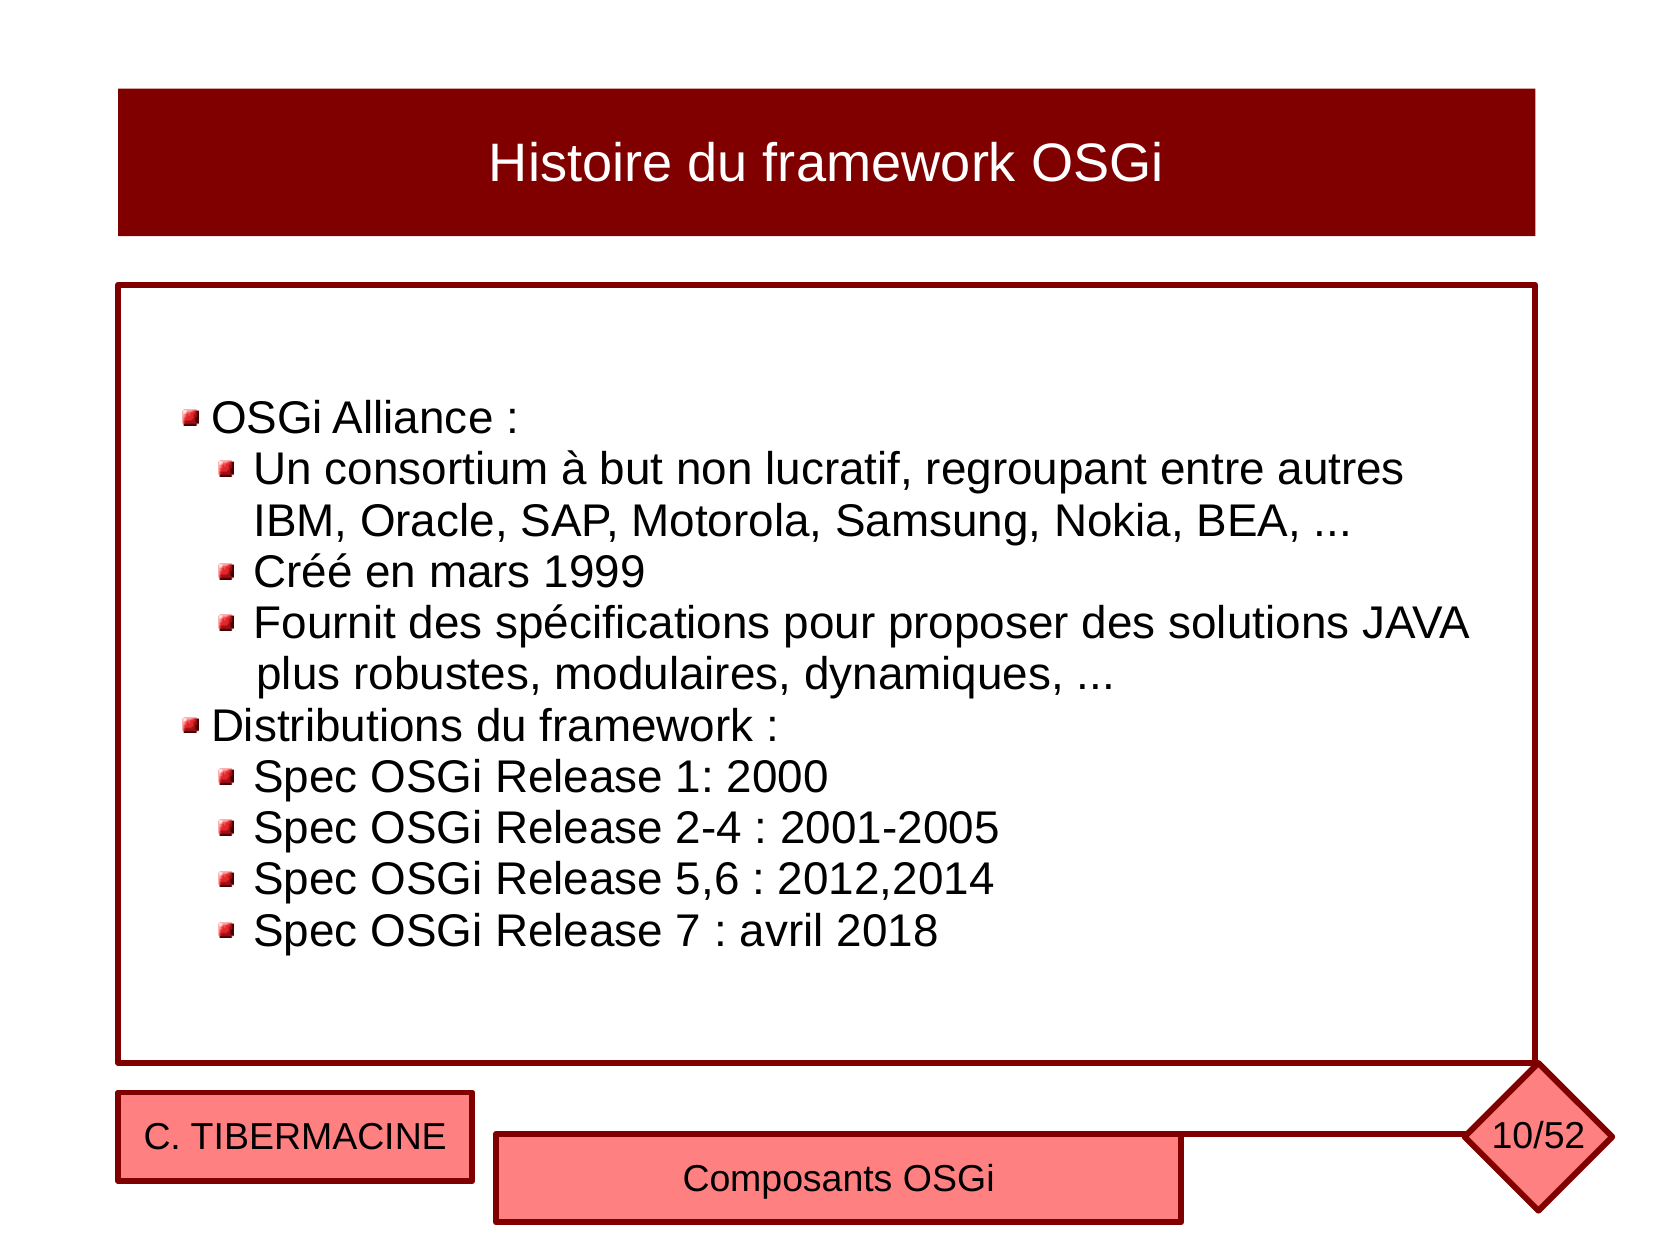

Histoire du framework OSGi
 OSGi Alliance :
Un consortium à but non lucratif, regroupant entre autres
IBM, Oracle, SAP, Motorola, Samsung, Nokia, BEA, ...
Créé en mars 1999
Fournit des spécifications pour proposer des solutions JAVA
	plus robustes, modulaires, dynamiques, ...
 Distributions du framework :
Spec OSGi Release 1: 2000
Spec OSGi Release 2-4 : 2001-2005
Spec OSGi Release 5,6 : 2012,2014
Spec OSGi Release 7 : avril 2018
C. TIBERMACINE
Composants OSGi